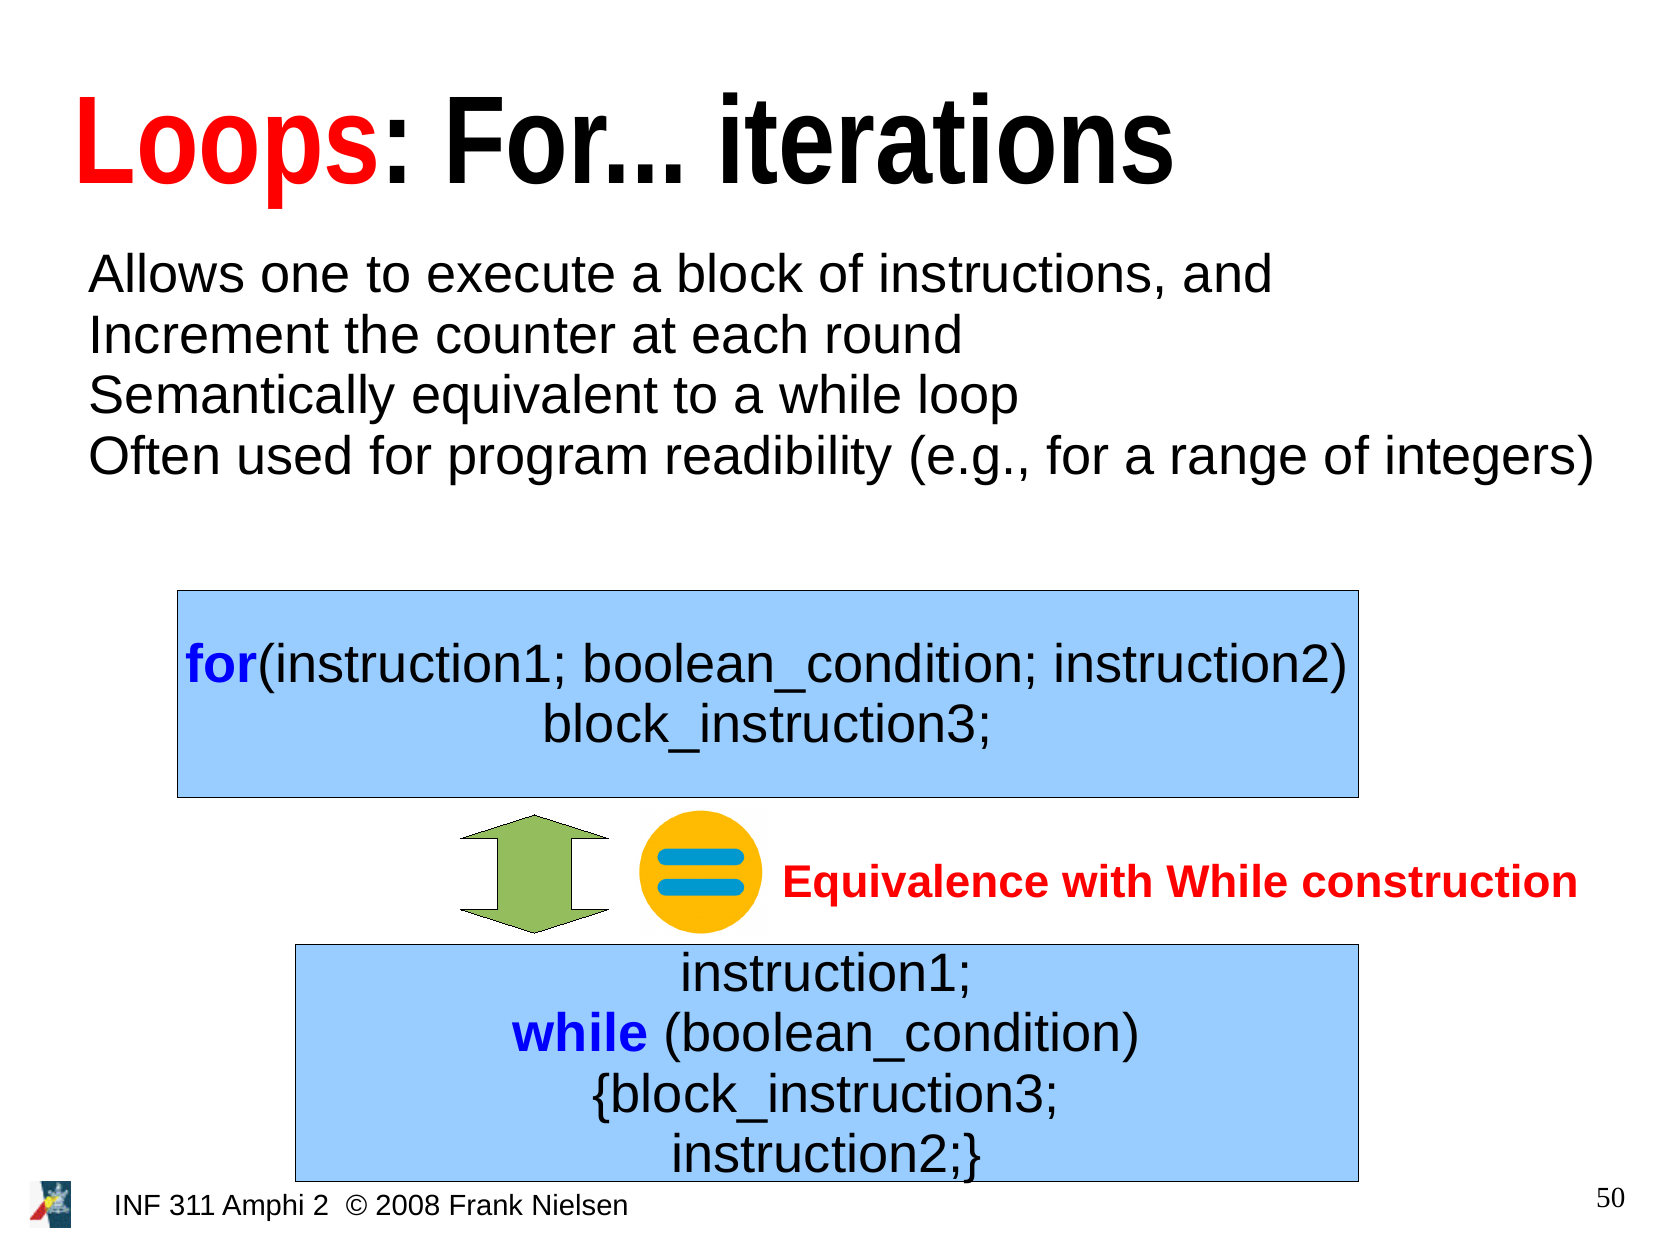

Loops: For... iterations
 Allows one to execute a block of instructions, and
 Increment the counter at each round
 Semantically equivalent to a while loop
 Often used for program readibility (e.g., for a range of integers)
for(instruction1; boolean_condition; instruction2)
block_instruction3;
Equivalence with While construction
instruction1;
while (boolean_condition)
{block_instruction3;
instruction2;}